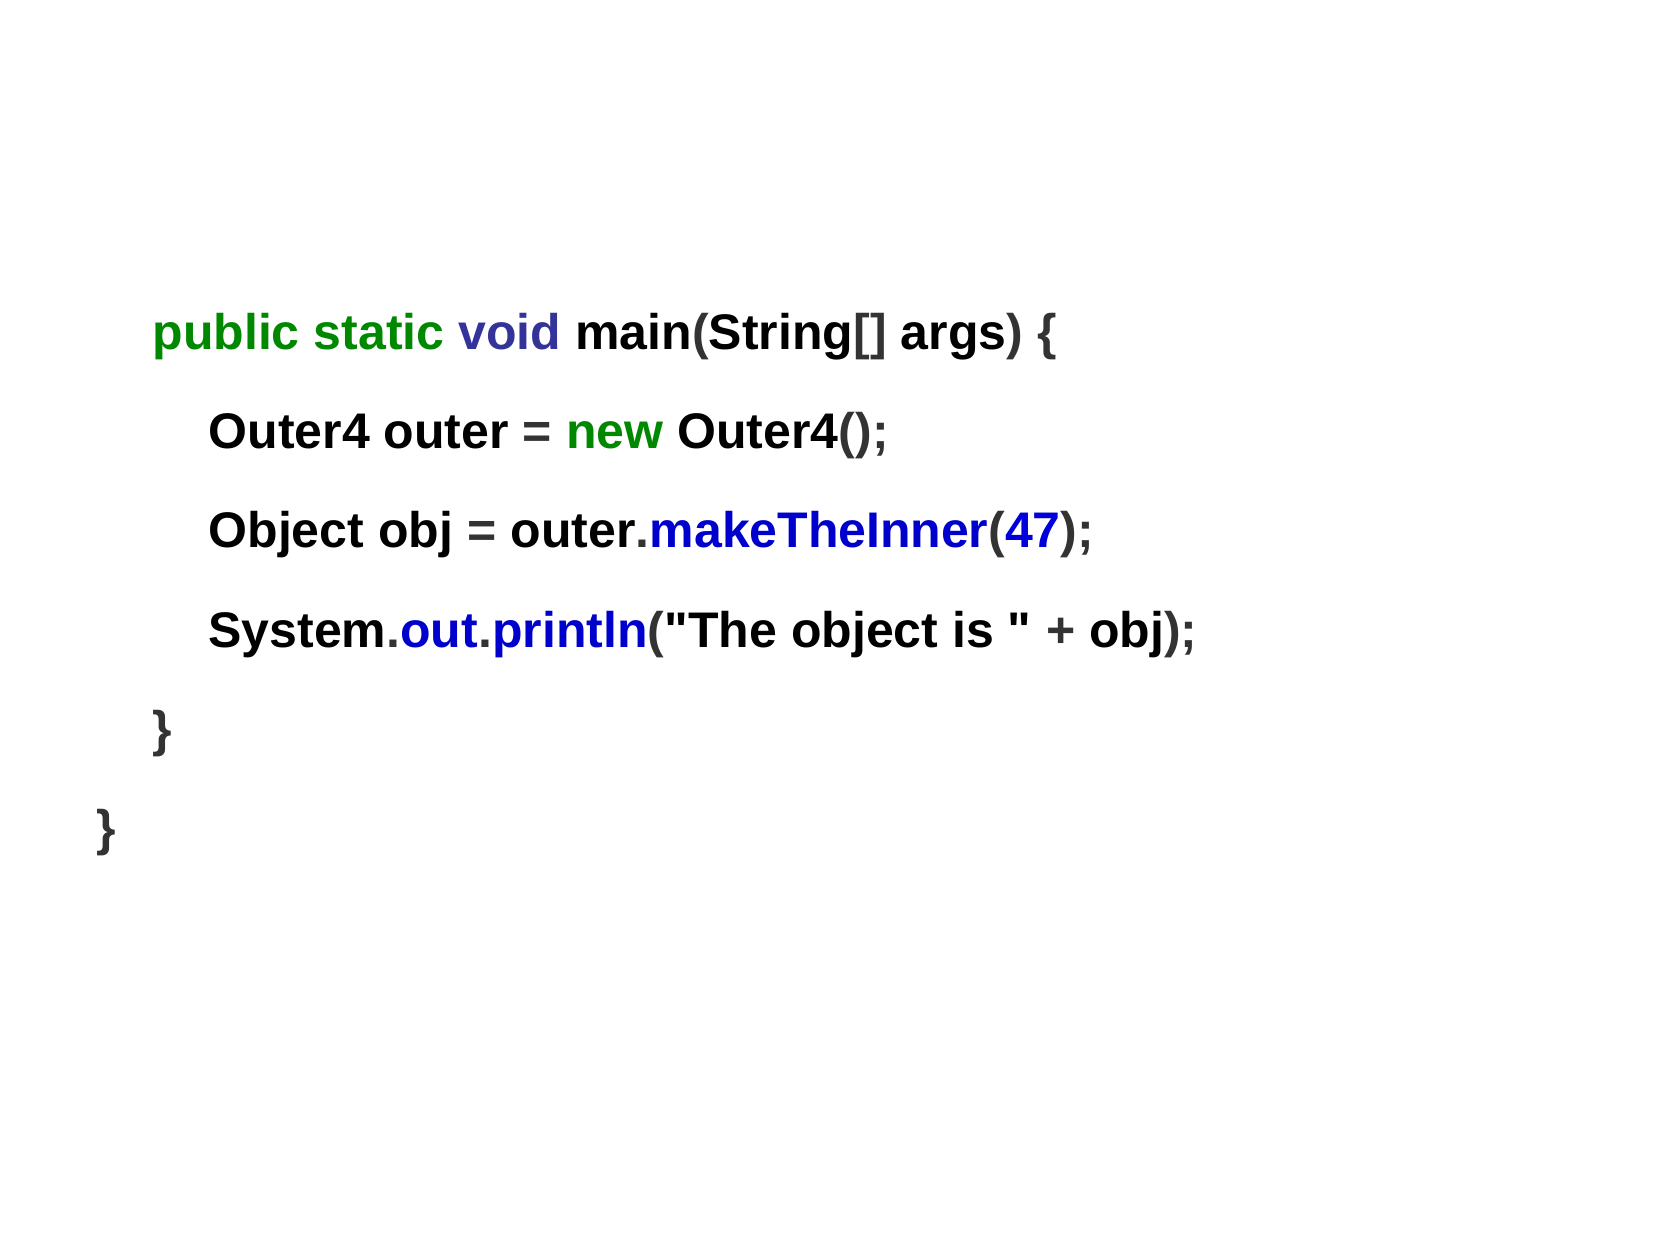

#
 public static void main(String[] args) {
 Outer4 outer = new Outer4();
 Object obj = outer.makeTheInner(47);
 System.out.println("The object is " + obj);
 }
 }